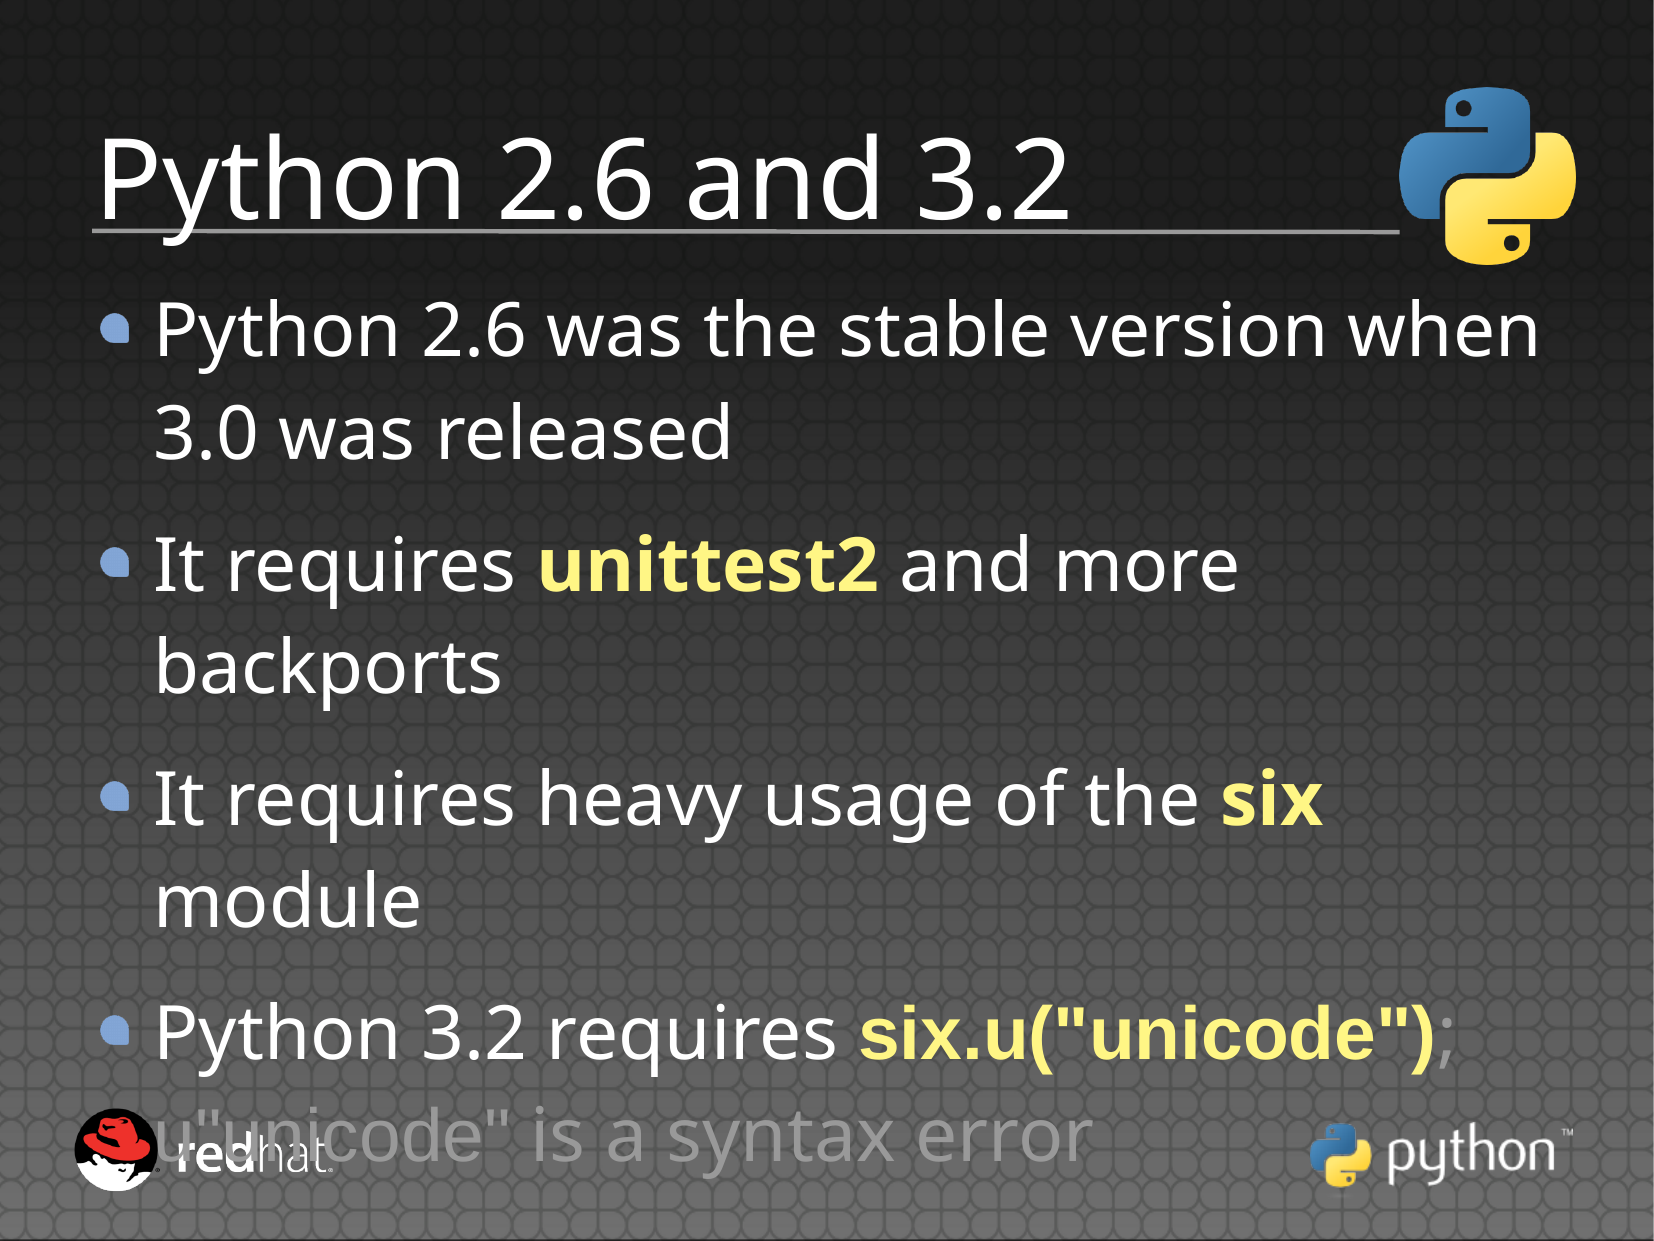

Python 2.6 and 3.2
# Python 2.6 was the stable version when 3.0 was released
It requires unittest2 and more backports
It requires heavy usage of the six module
Python 3.2 requires six.u("unicode"); u"unicode" is a syntax error